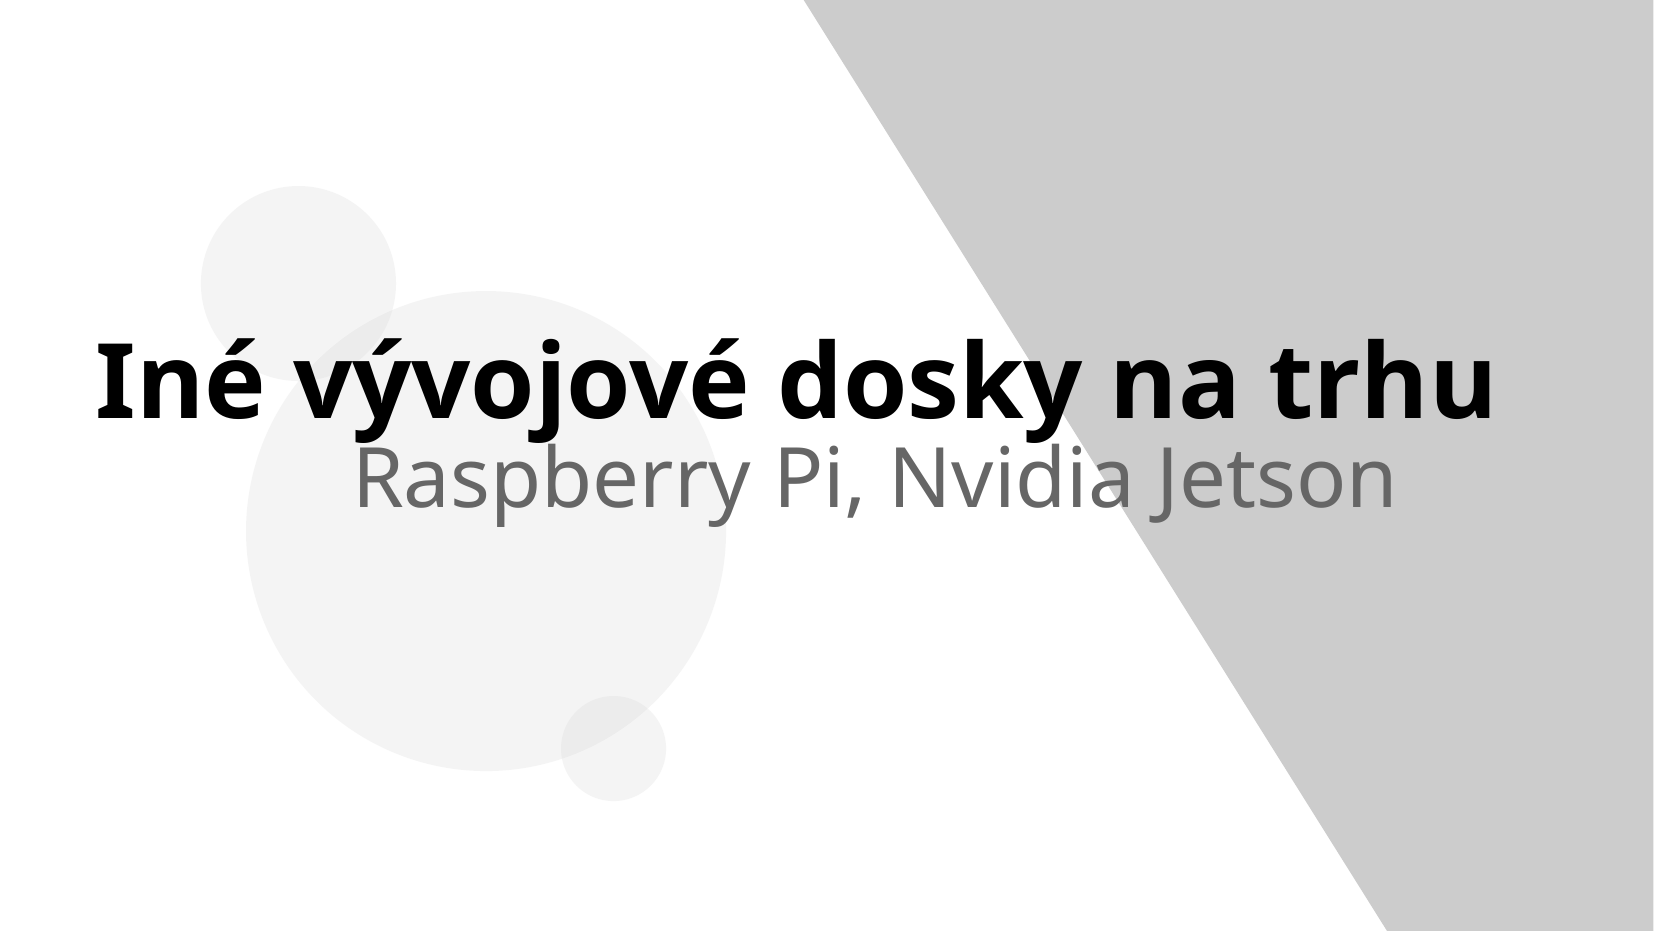

Som
 Iné vývojové dosky na trhu
Raspberry Pi, Nvidia Jetson